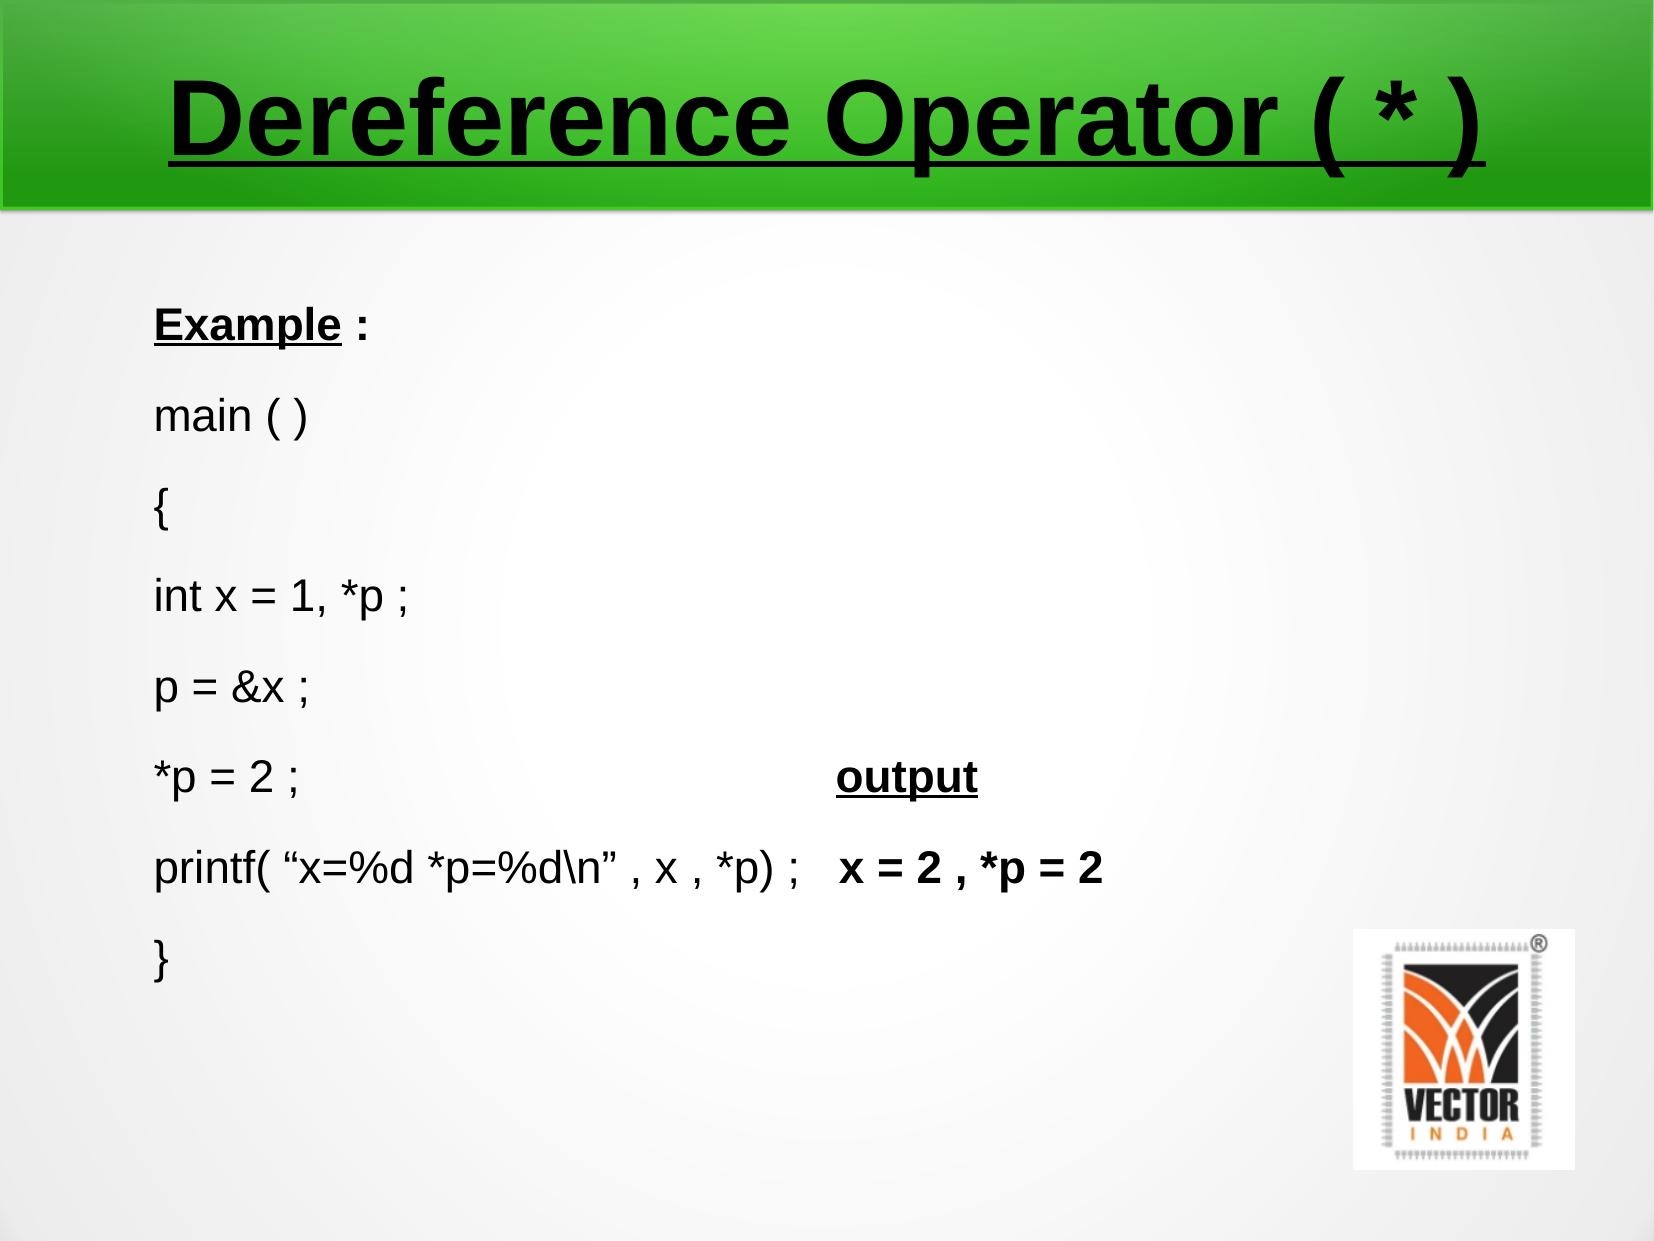

# Dereference Operator ( * )
Example :
main ( )
{
int x = 1, *p ;
p = &x ;
*p = 2 ; output
printf( “x=%d *p=%d\n” , x , *p) ; x = 2 , *p = 2
}